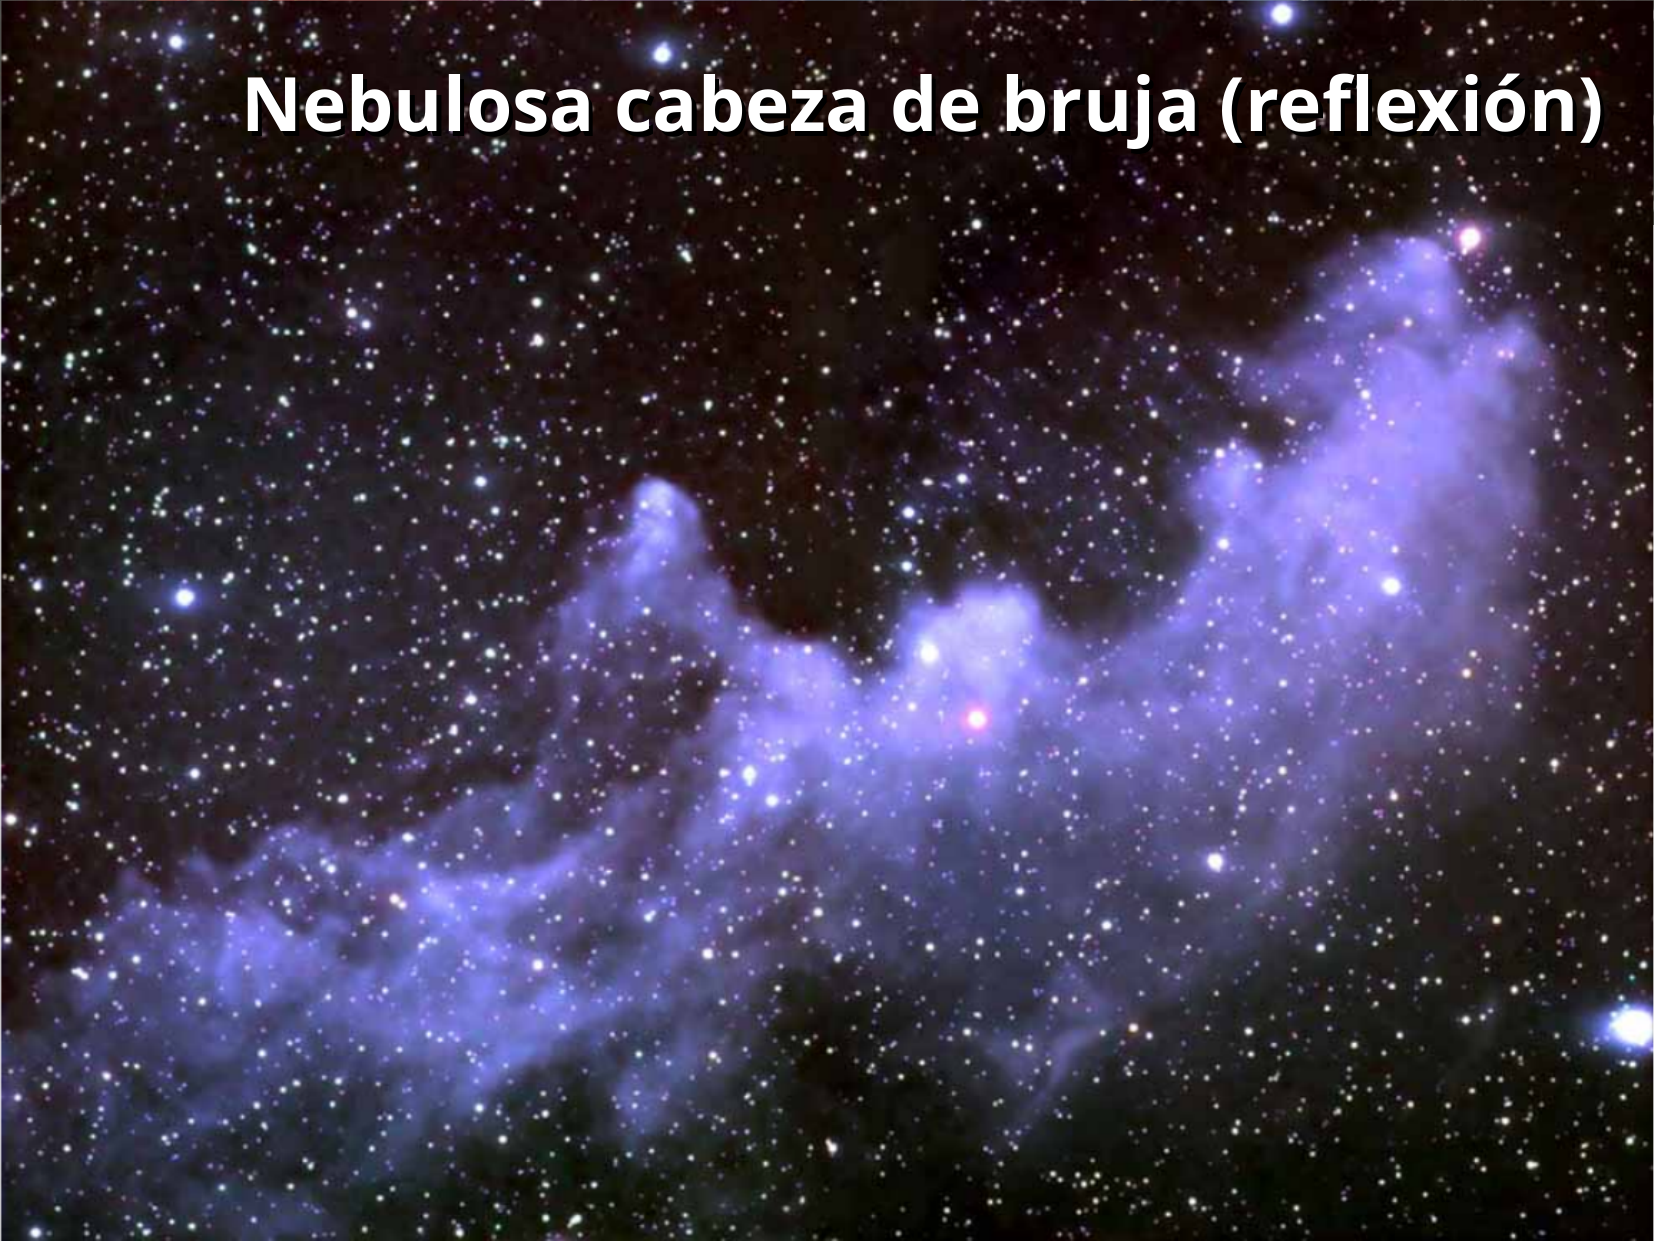

# Nebulosa cabeza de bruja (reflexión)
H. Asorey - Física IV B
56